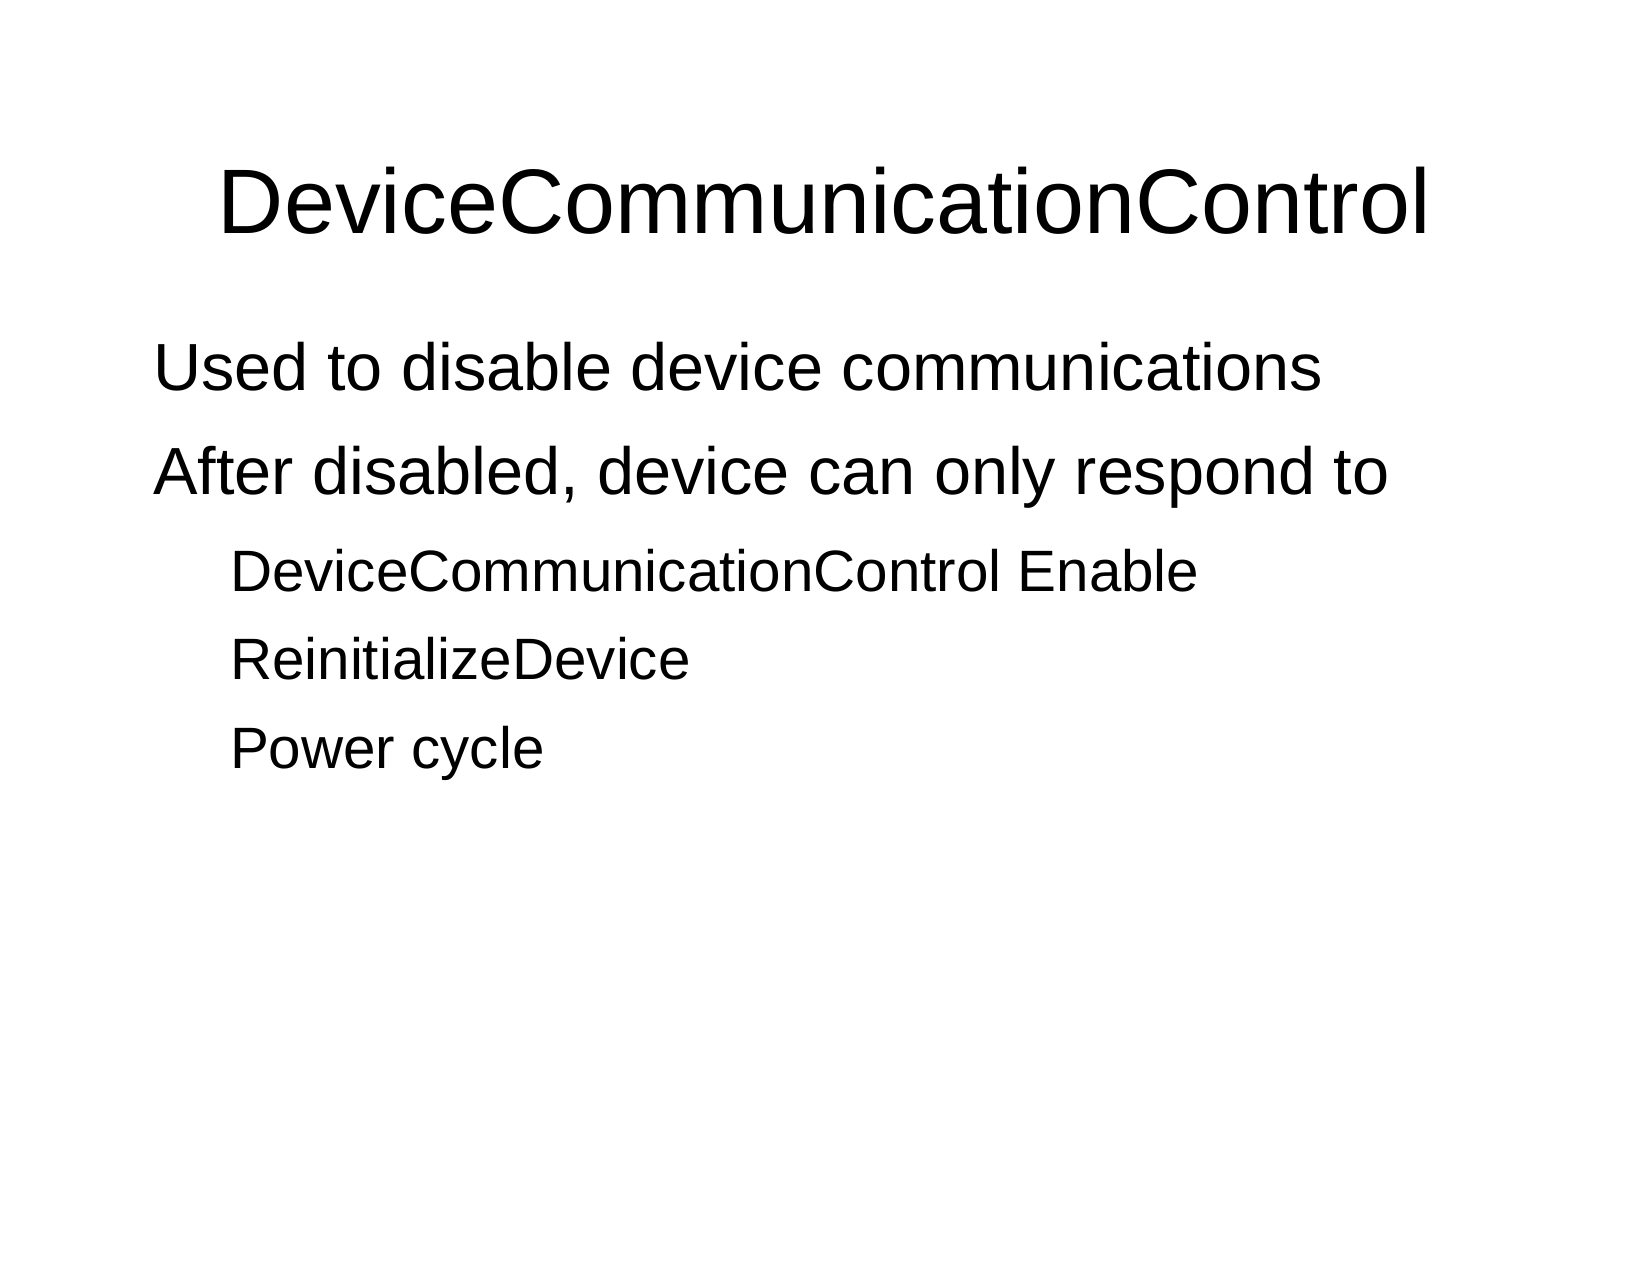

# DeviceCommunicationControl
Used to disable device communications
After disabled, device can only respond to
DeviceCommunicationControl Enable
ReinitializeDevice
Power cycle